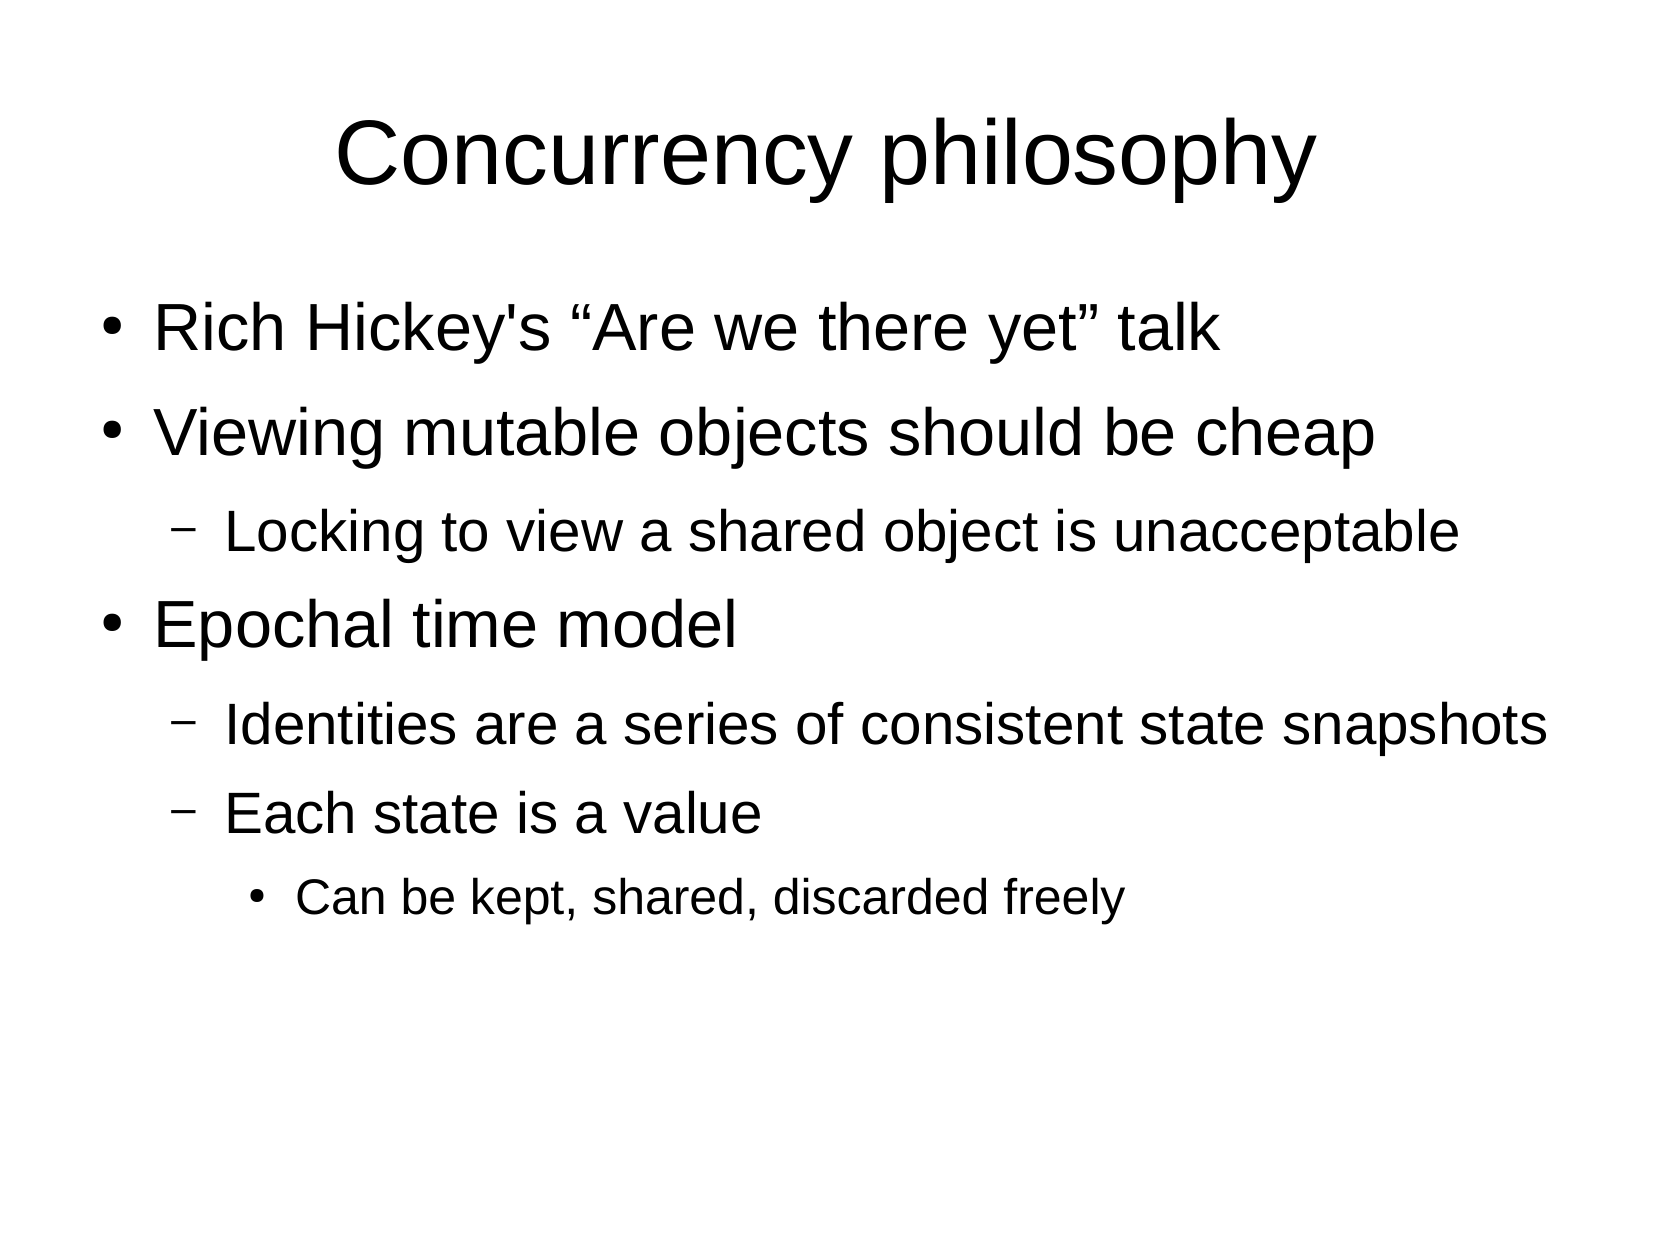

# Concurrency philosophy
Rich Hickey's “Are we there yet” talk
Viewing mutable objects should be cheap
Locking to view a shared object is unacceptable
Epochal time model
Identities are a series of consistent state snapshots
Each state is a value
Can be kept, shared, discarded freely